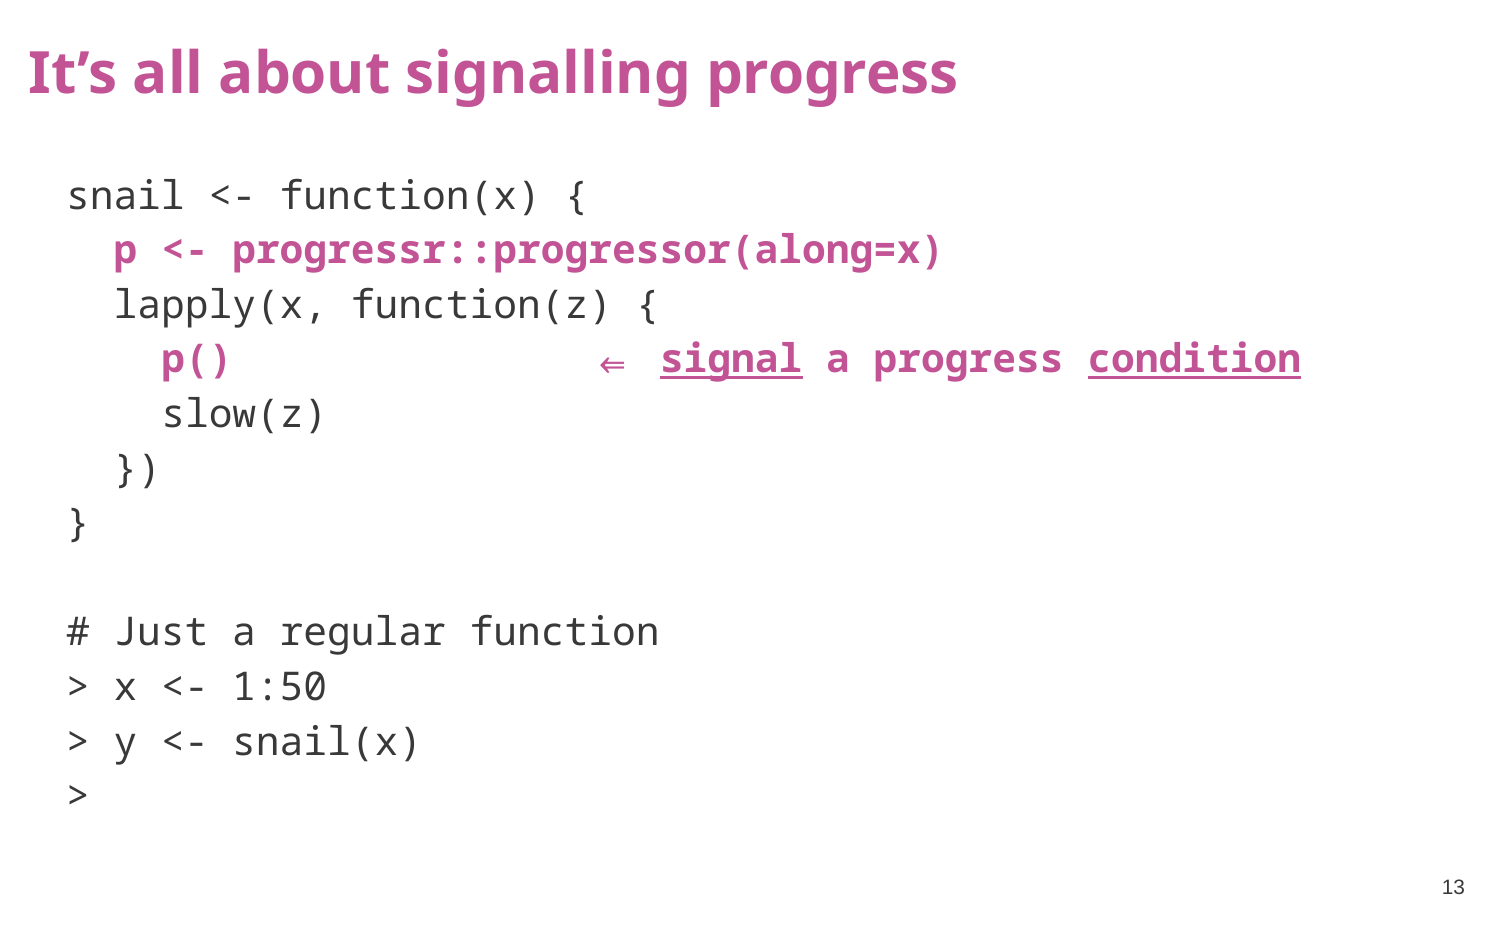

# It’s all about signalling progress
snail <- function(x) {
 p <- progressr::progressor(along=x)
 lapply(x, function(z) {
 p() ⇐ signal a progress condition
 slow(z)
 })
}
# Just a regular function
> x <- 1:50
> y <- snail(x)
>